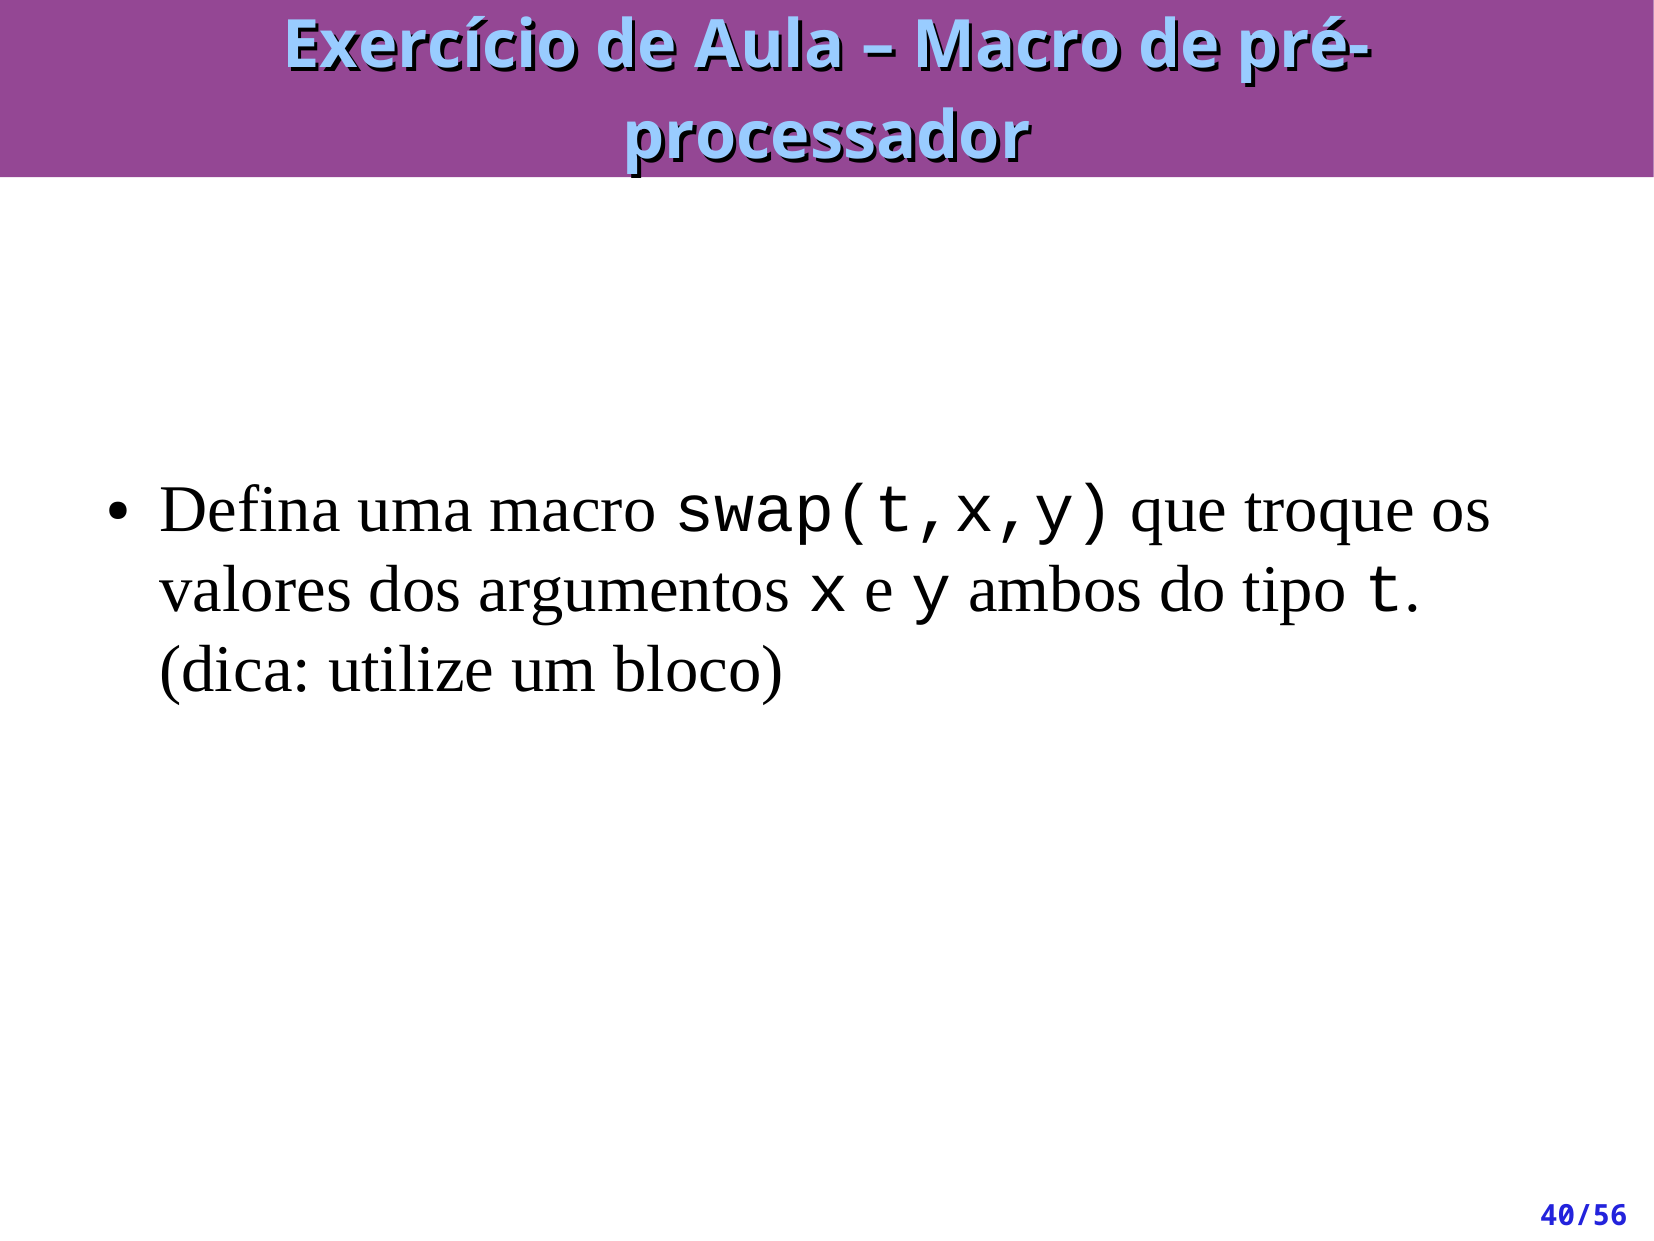

# Exercício de Aula – Macro de pré-processador
Defina uma macro swap(t,x,y) que troque os valores dos argumentos x e y ambos do tipo t. (dica: utilize um bloco)
40